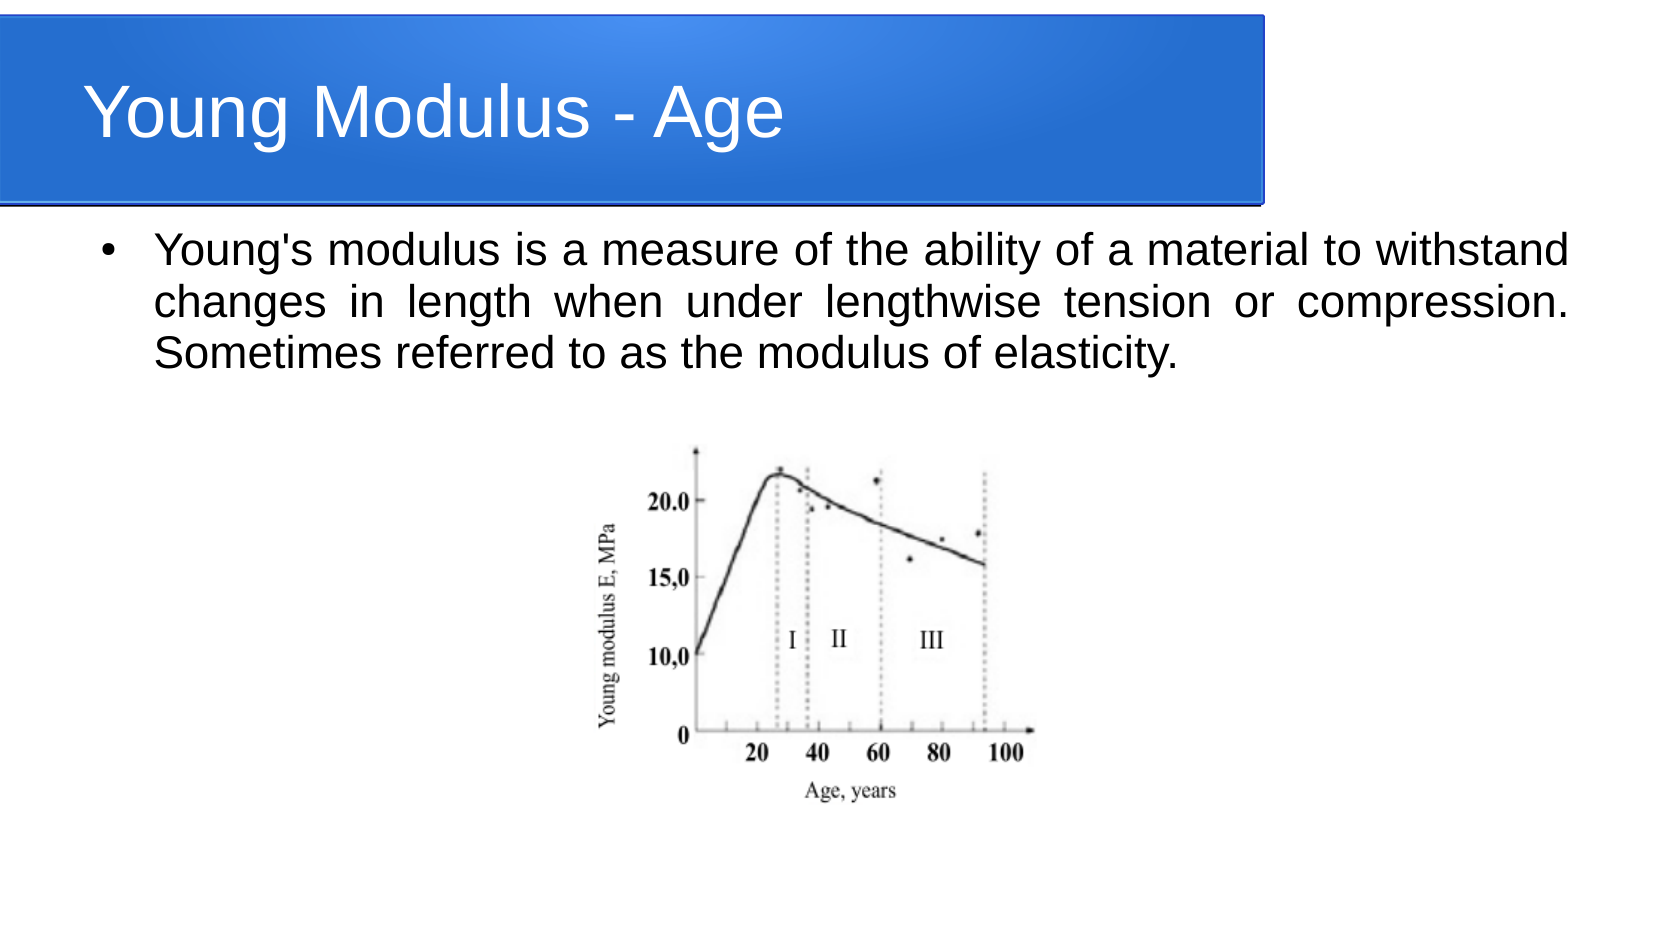

# Young Modulus - Age
Young's modulus is a measure of the ability of a material to withstand changes in length when under lengthwise tension or compression. Sometimes referred to as the modulus of elasticity.